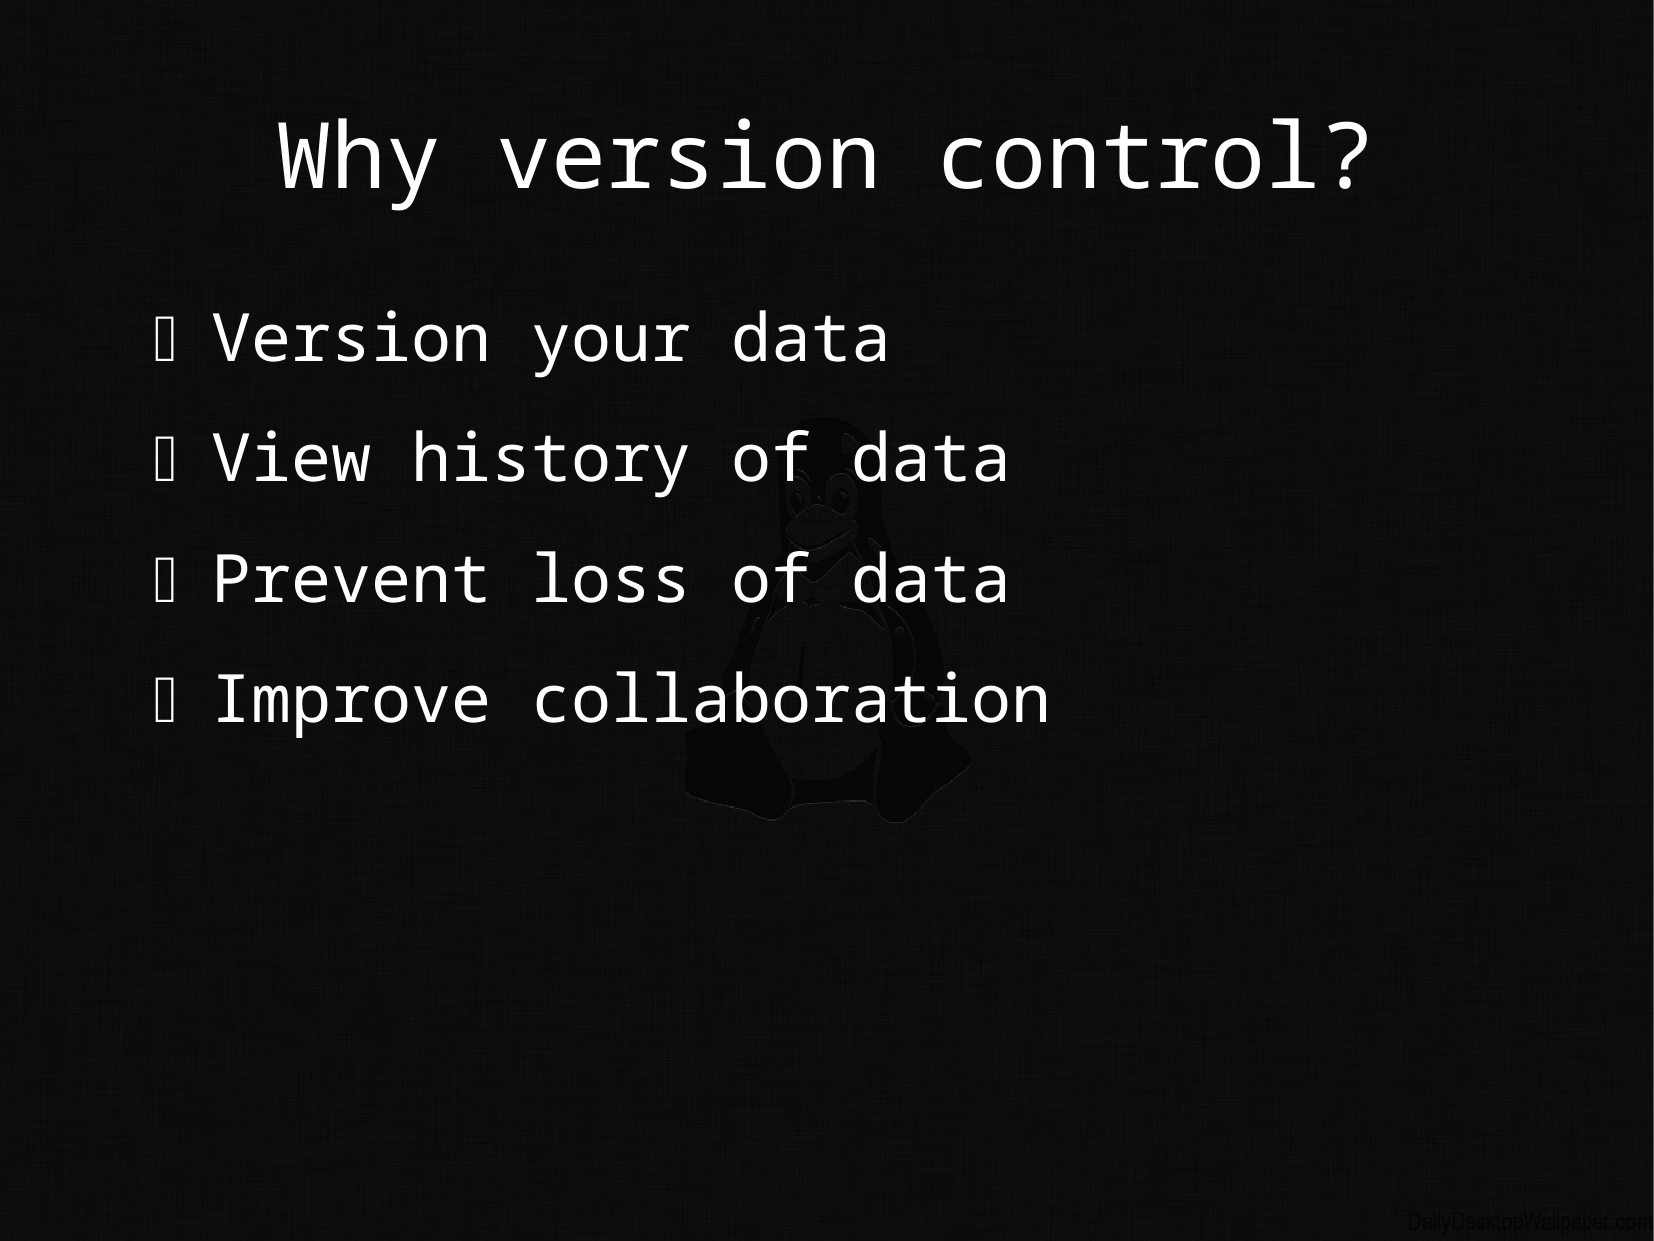

# Why version control?
 Version your data
 View history of data
 Prevent loss of data
 Improve collaboration